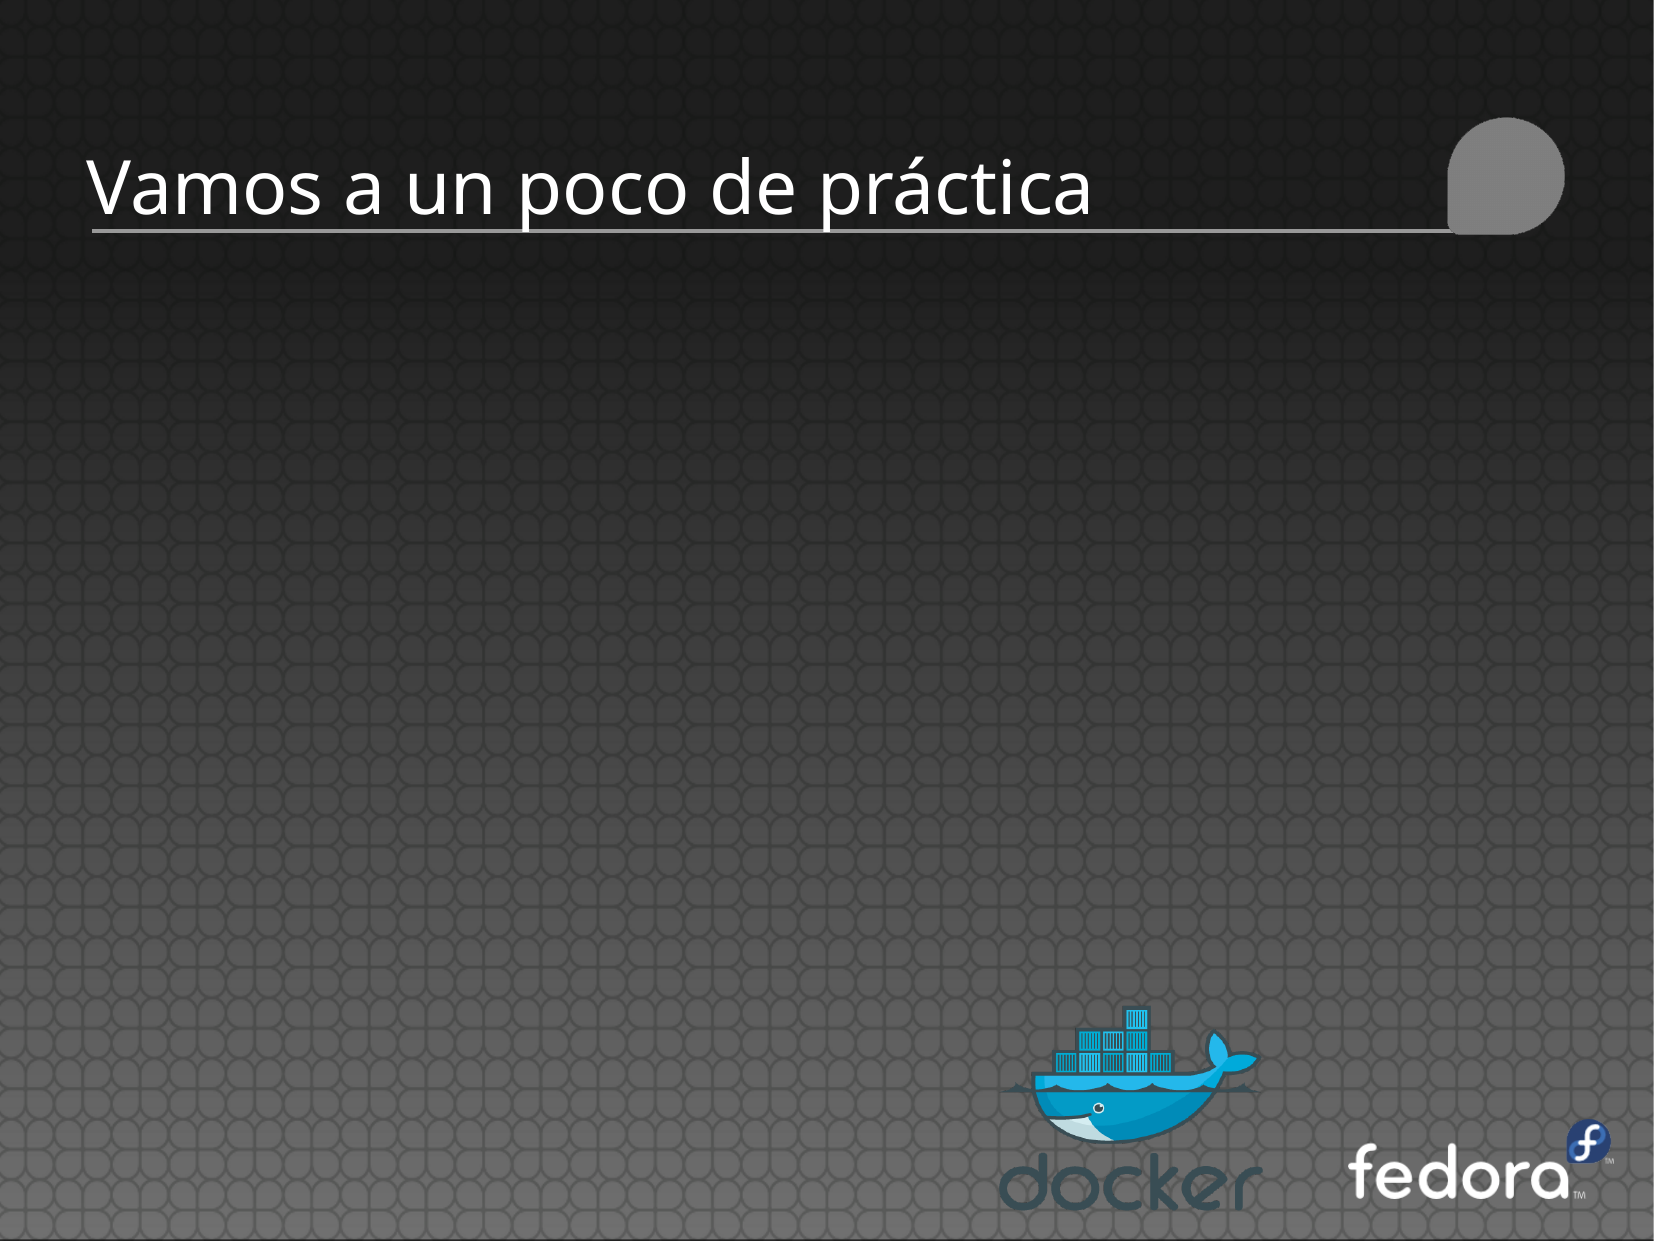

# Vamos a un poco de práctica